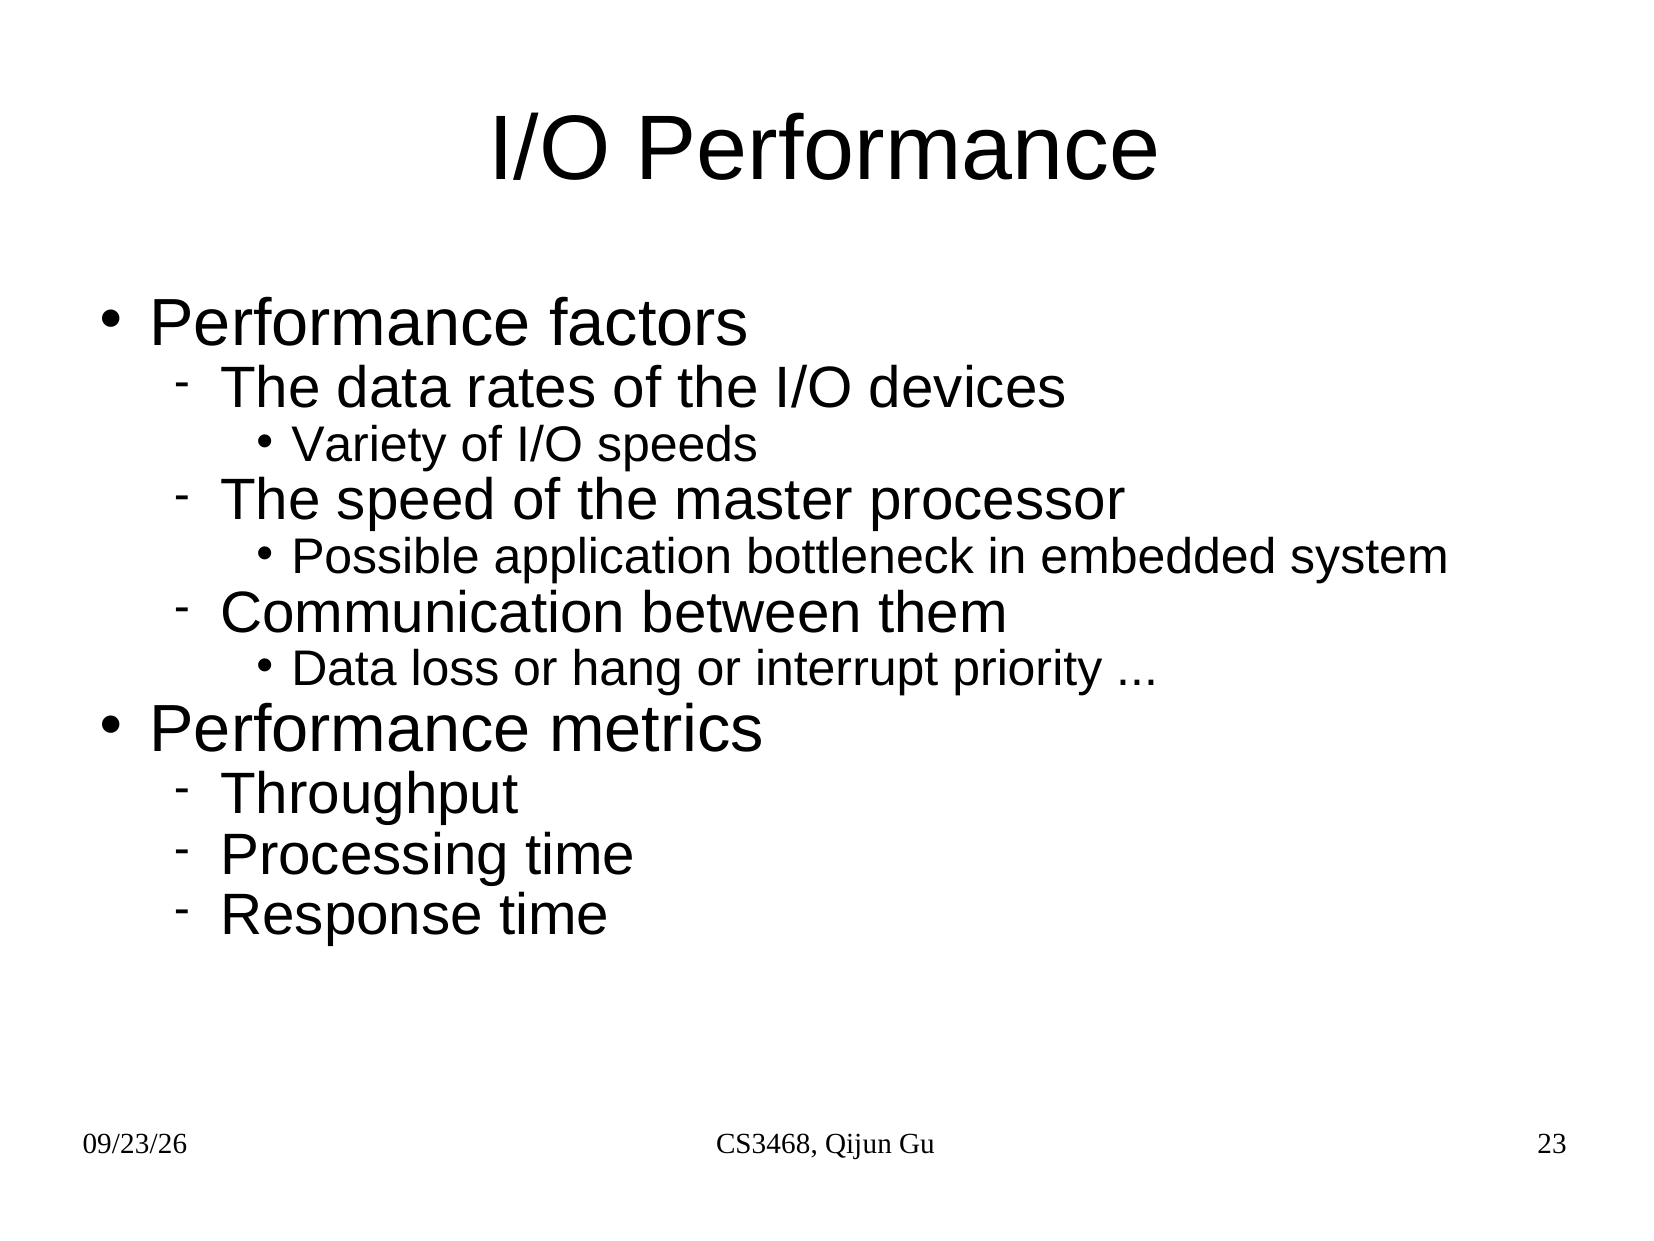

# I/O Performance
Performance factors
The data rates of the I/O devices
Variety of I/O speeds
The speed of the master processor
Possible application bottleneck in embedded system
Communication between them
Data loss or hang or interrupt priority ...
Performance metrics
Throughput
Processing time
Response time
CS3468, Qijun Gu
23